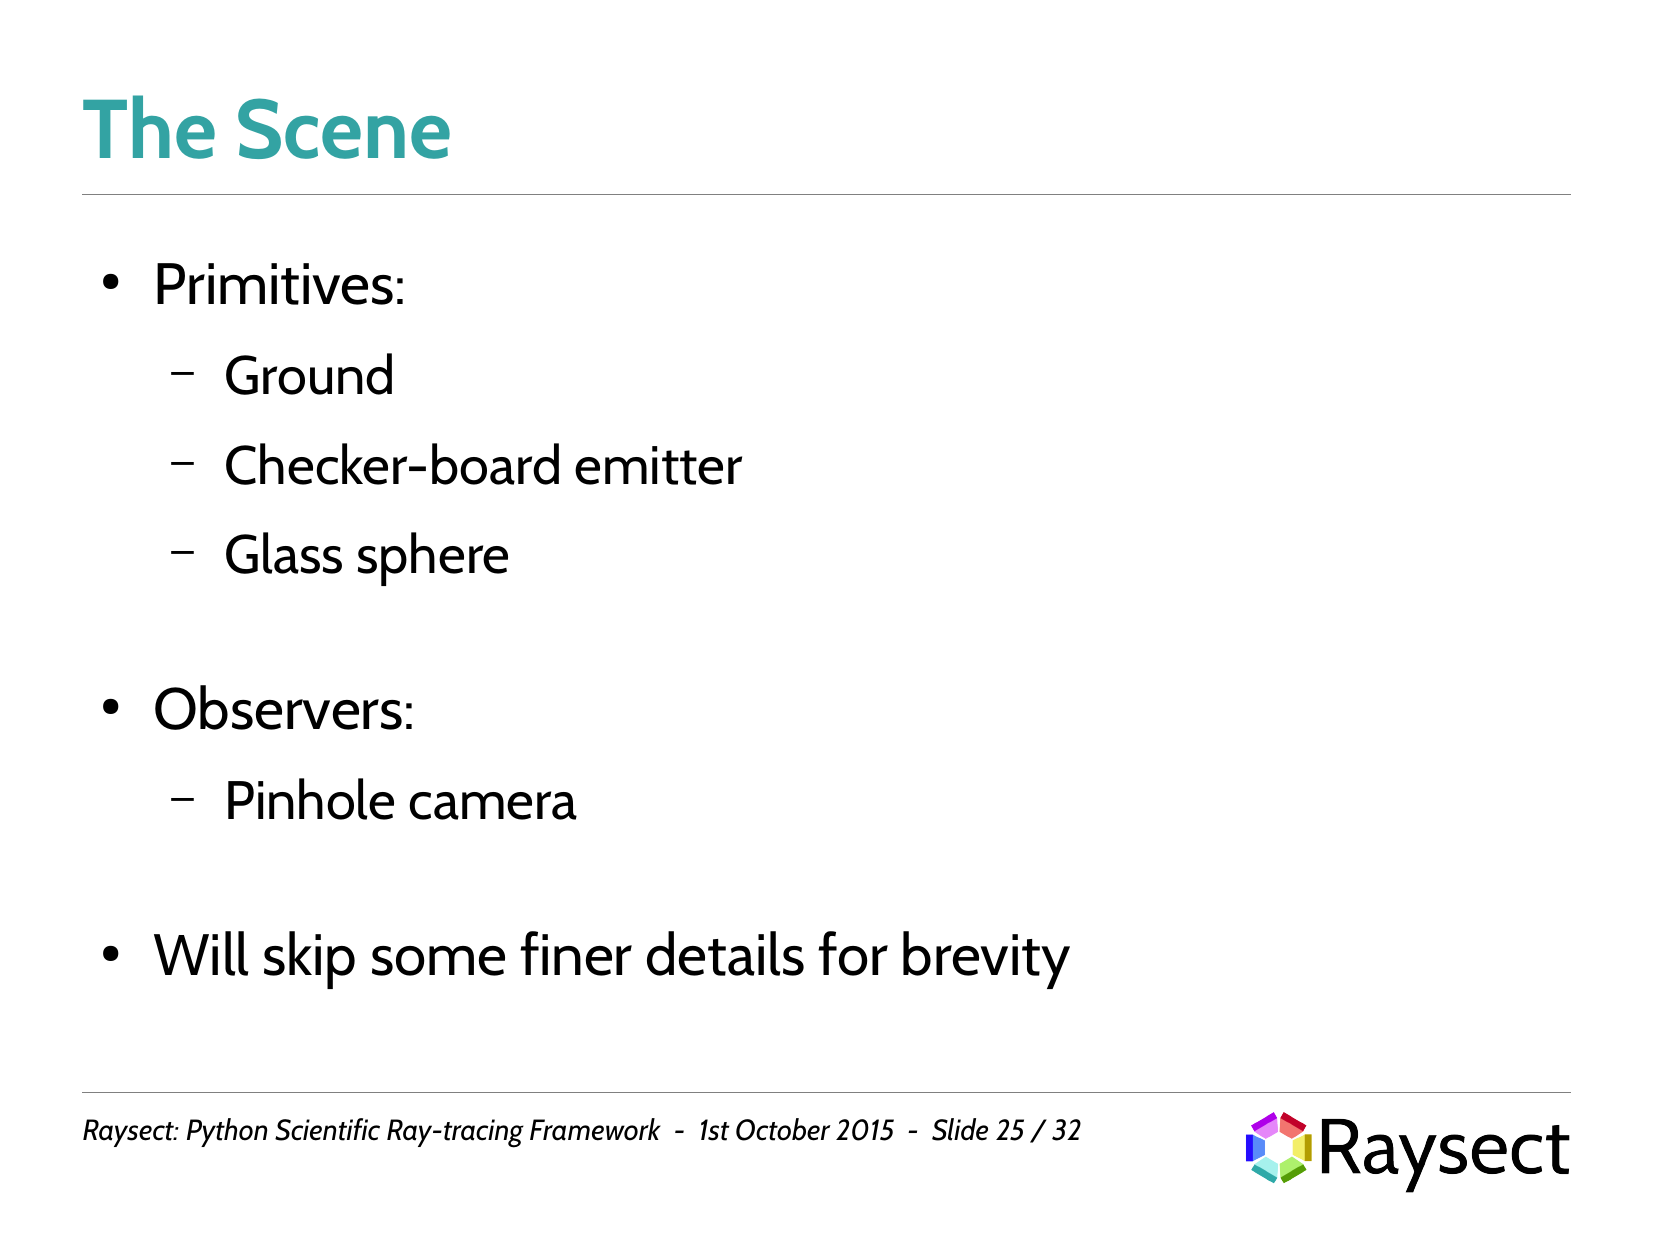

# The Scene
Primitives:
Ground
Checker-board emitter
Glass sphere
Observers:
Pinhole camera
Will skip some finer details for brevity
1st October 2015